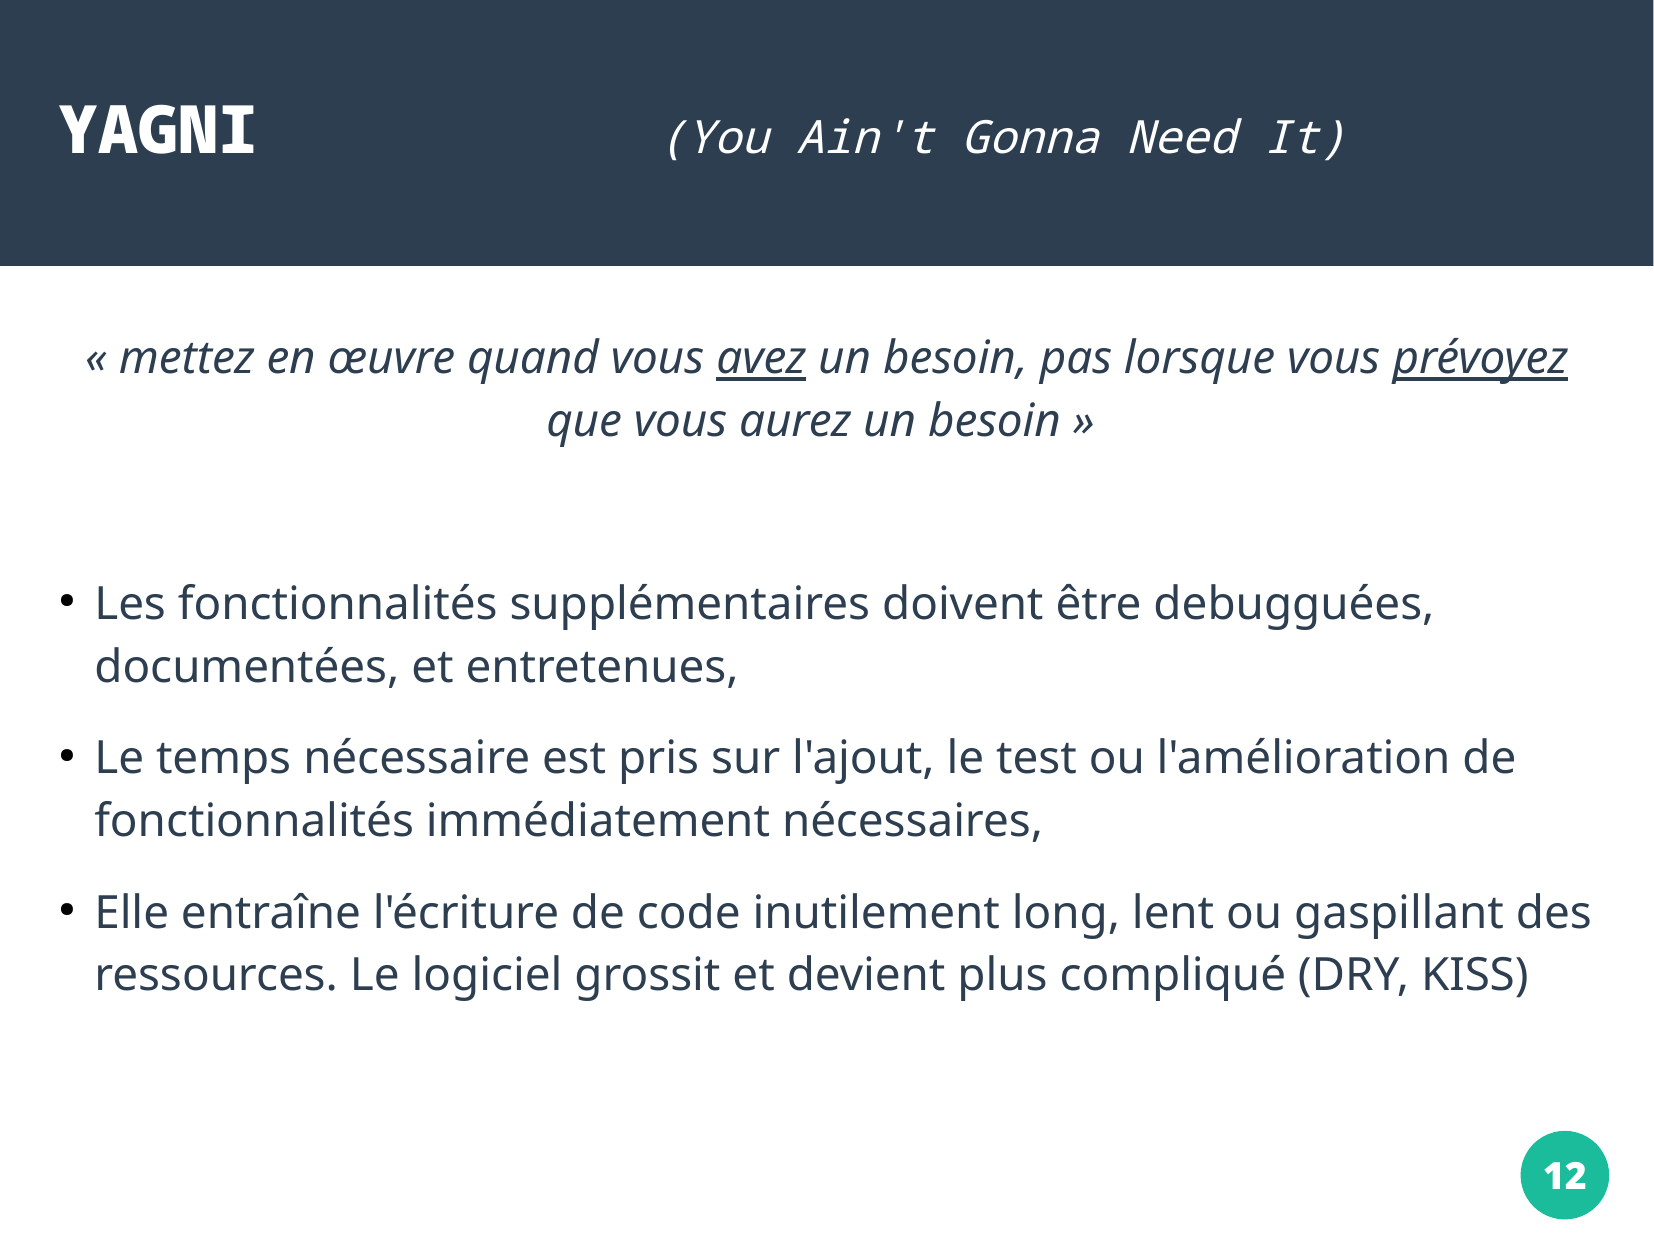

# YAGNI 					(You Ain't Gonna Need It)
« mettez en œuvre quand vous avez un besoin, pas lorsque vous prévoyez que vous aurez un besoin »
Les fonctionnalités supplémentaires doivent être debugguées, documentées, et entretenues,
Le temps nécessaire est pris sur l'ajout, le test ou l'amélioration de fonctionnalités immédiatement nécessaires,
Elle entraîne l'écriture de code inutilement long, lent ou gaspillant des ressources. Le logiciel grossit et devient plus compliqué (DRY, KISS)
12